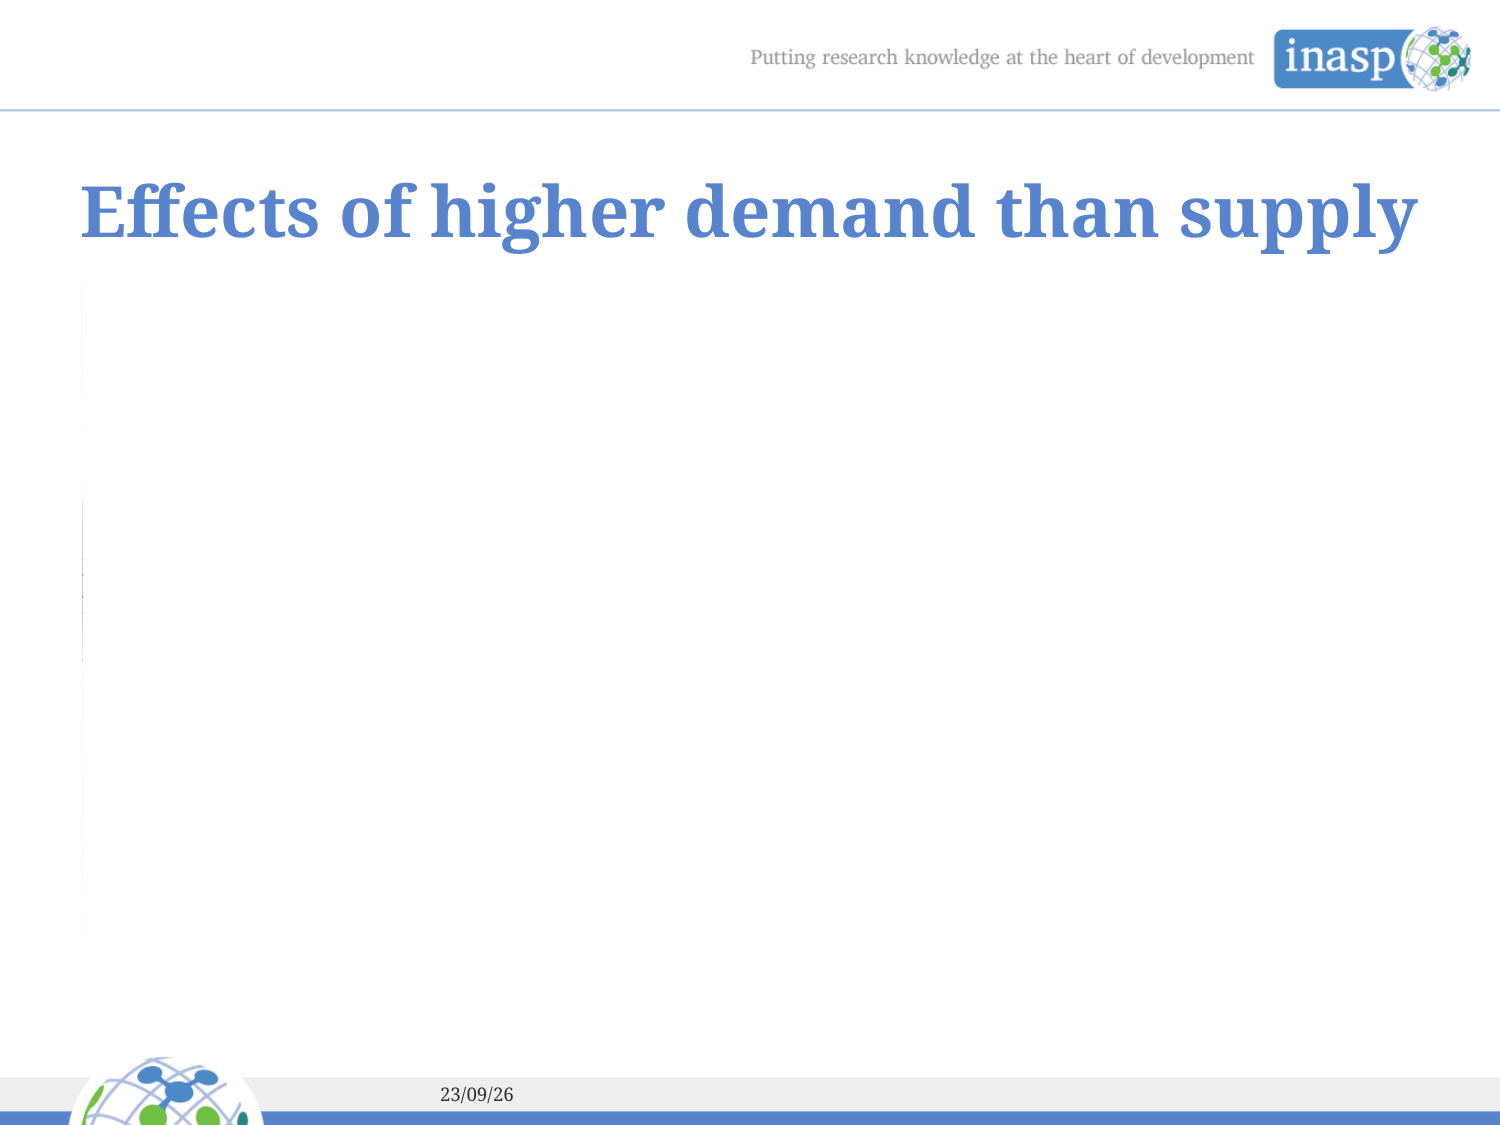

# Effects of higher demand than supply